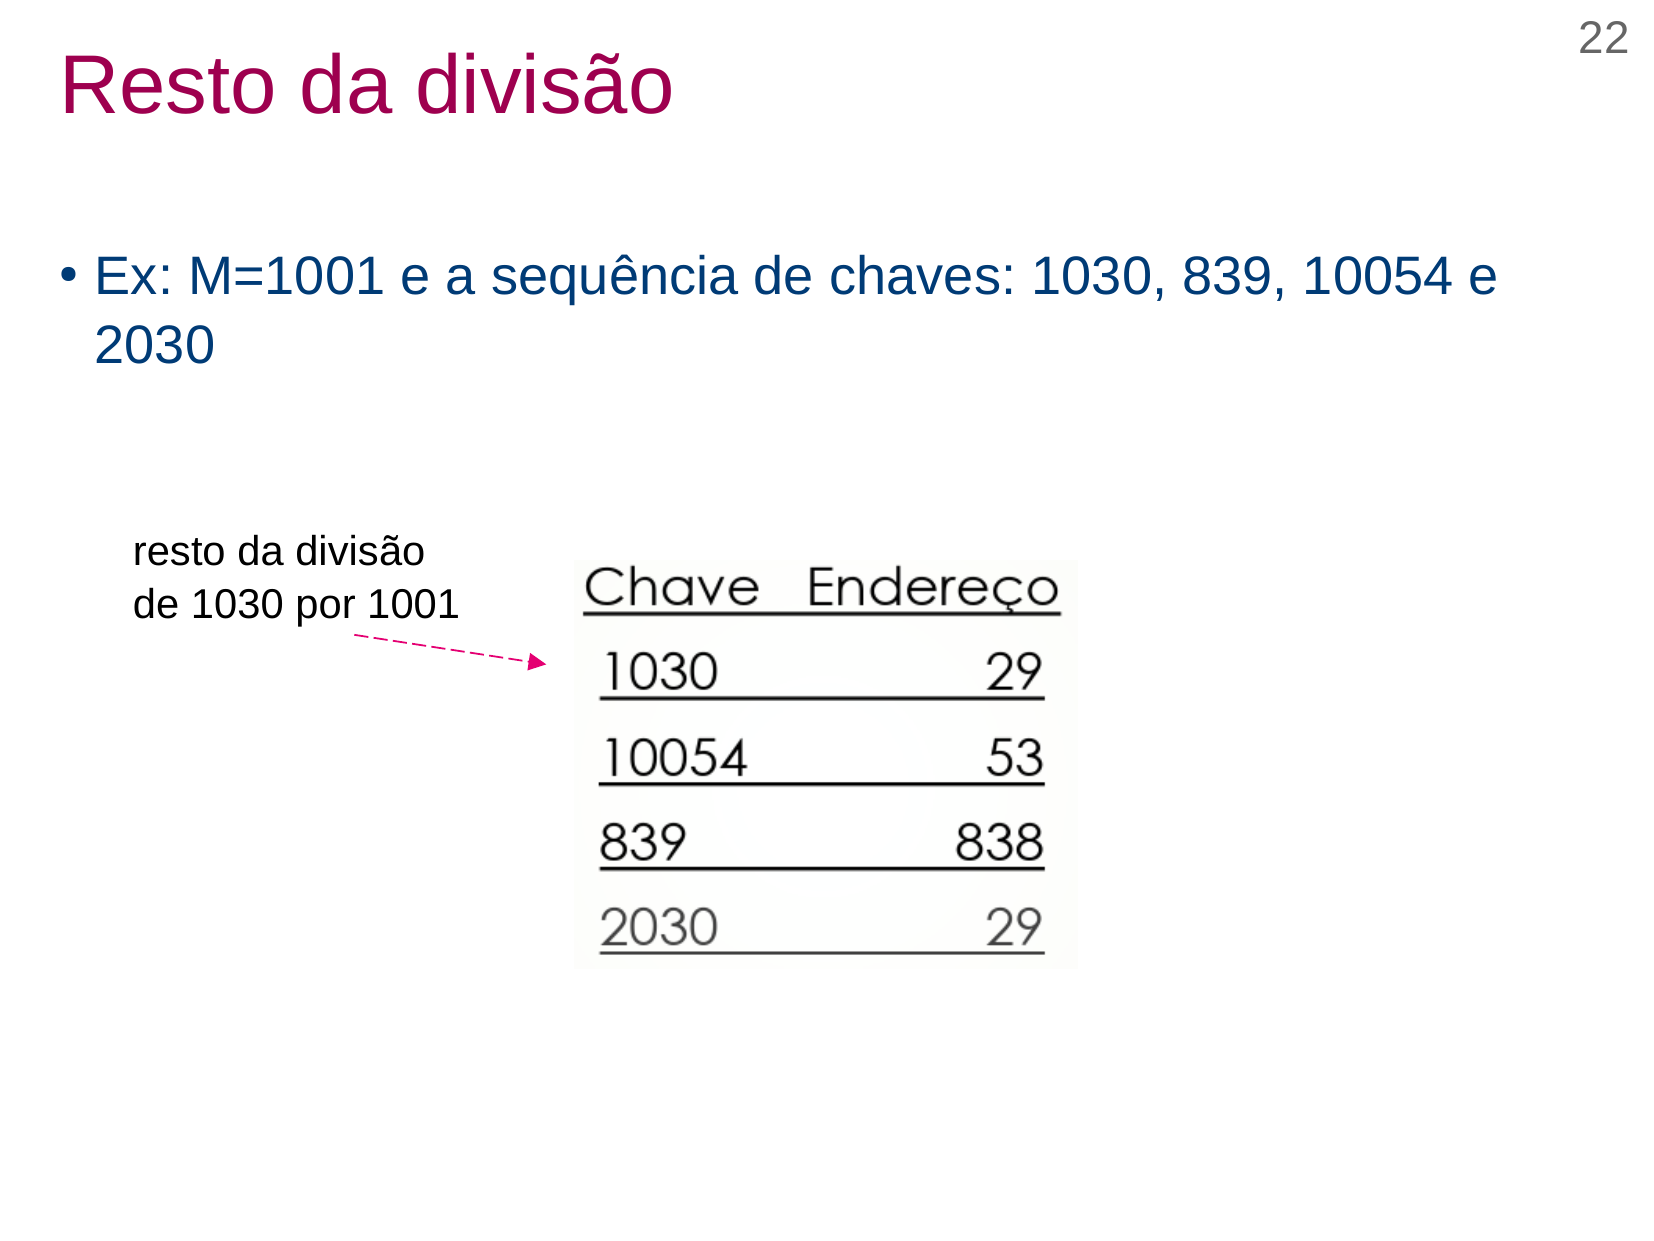

22
# Resto da divisão
Ex: M=1001 e a sequência de chaves: 1030, 839, 10054 e 2030
resto da divisão
de 1030 por 1001